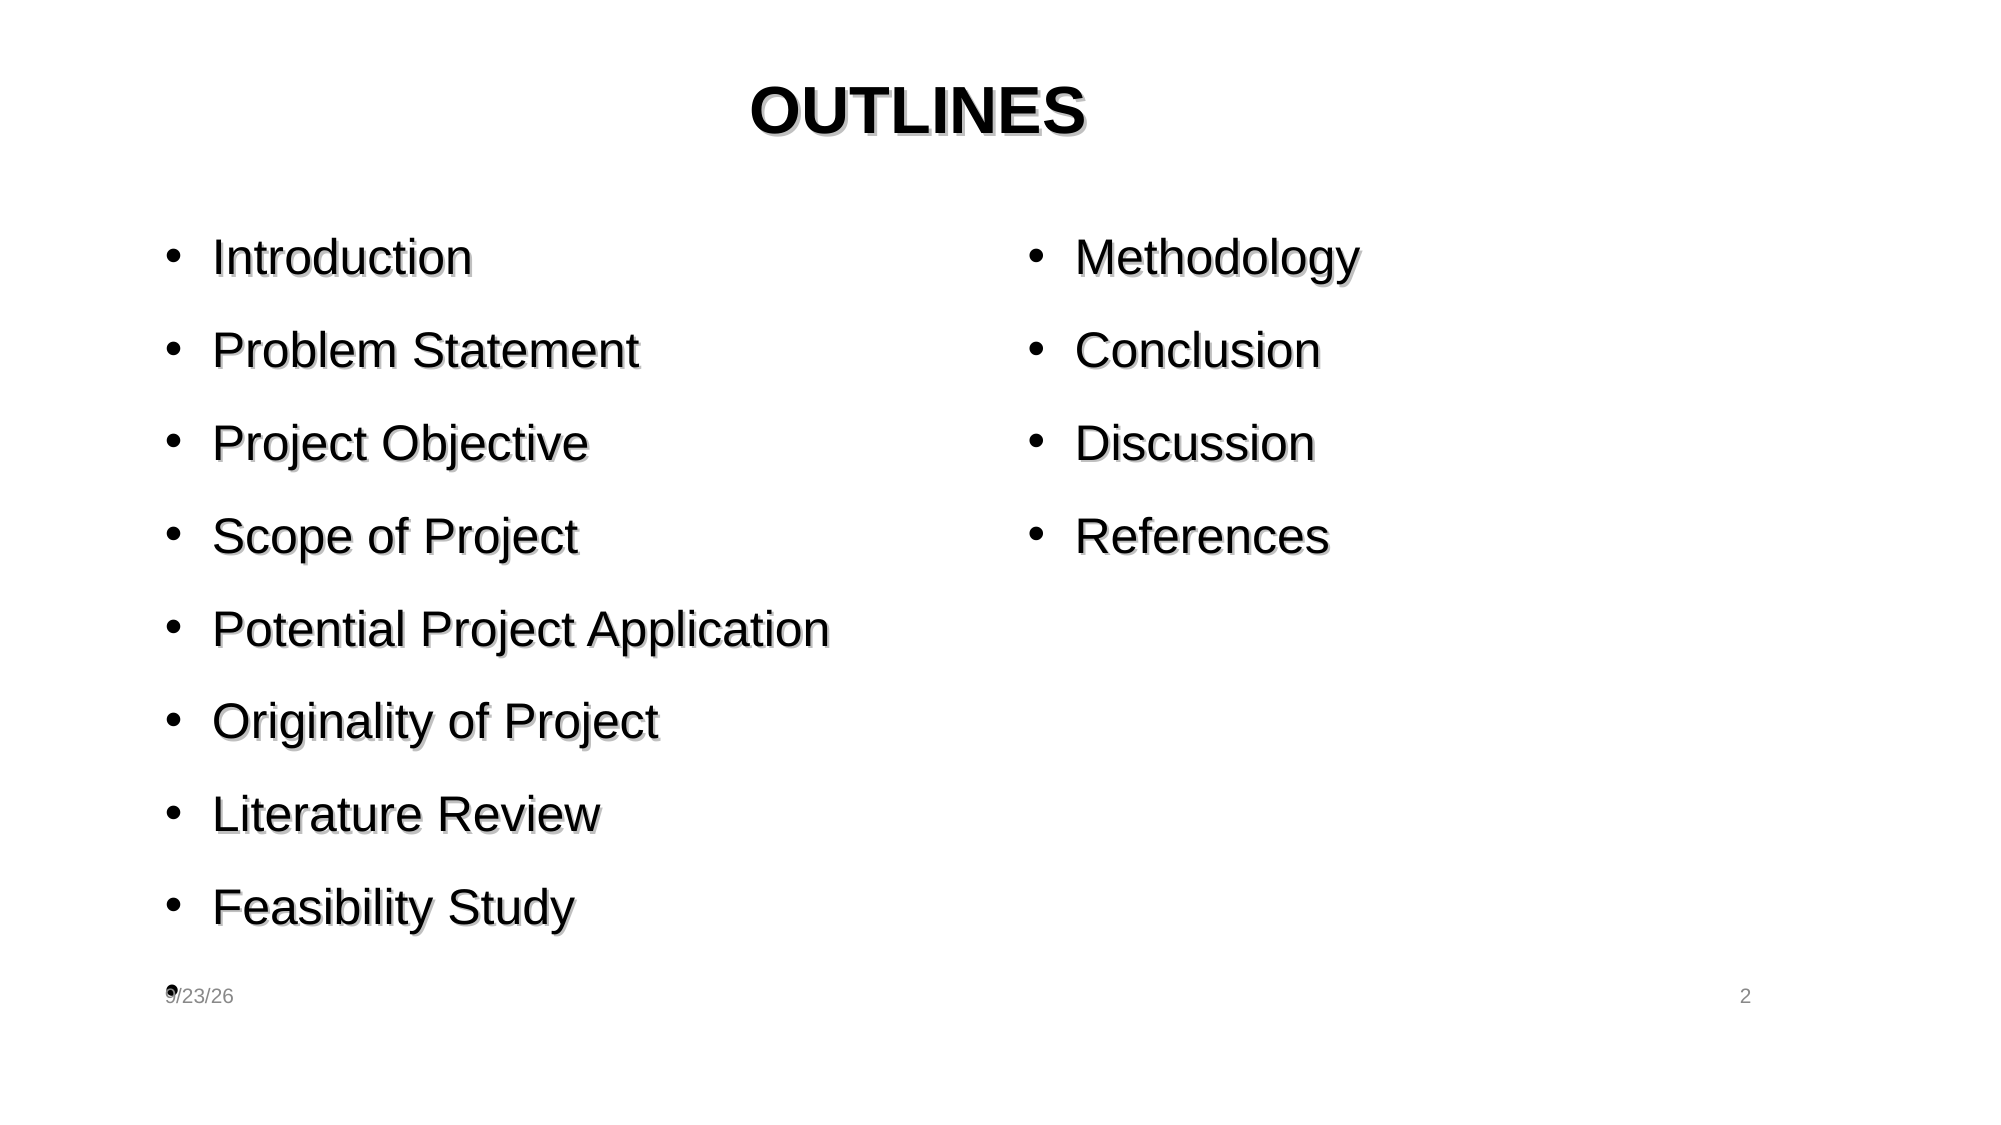

# outlines
Introduction
Problem Statement
Project Objective
Scope of Project
Potential Project Application
Originality of Project
Literature Review
Feasibility Study
Methodology
Conclusion
Discussion
References
2